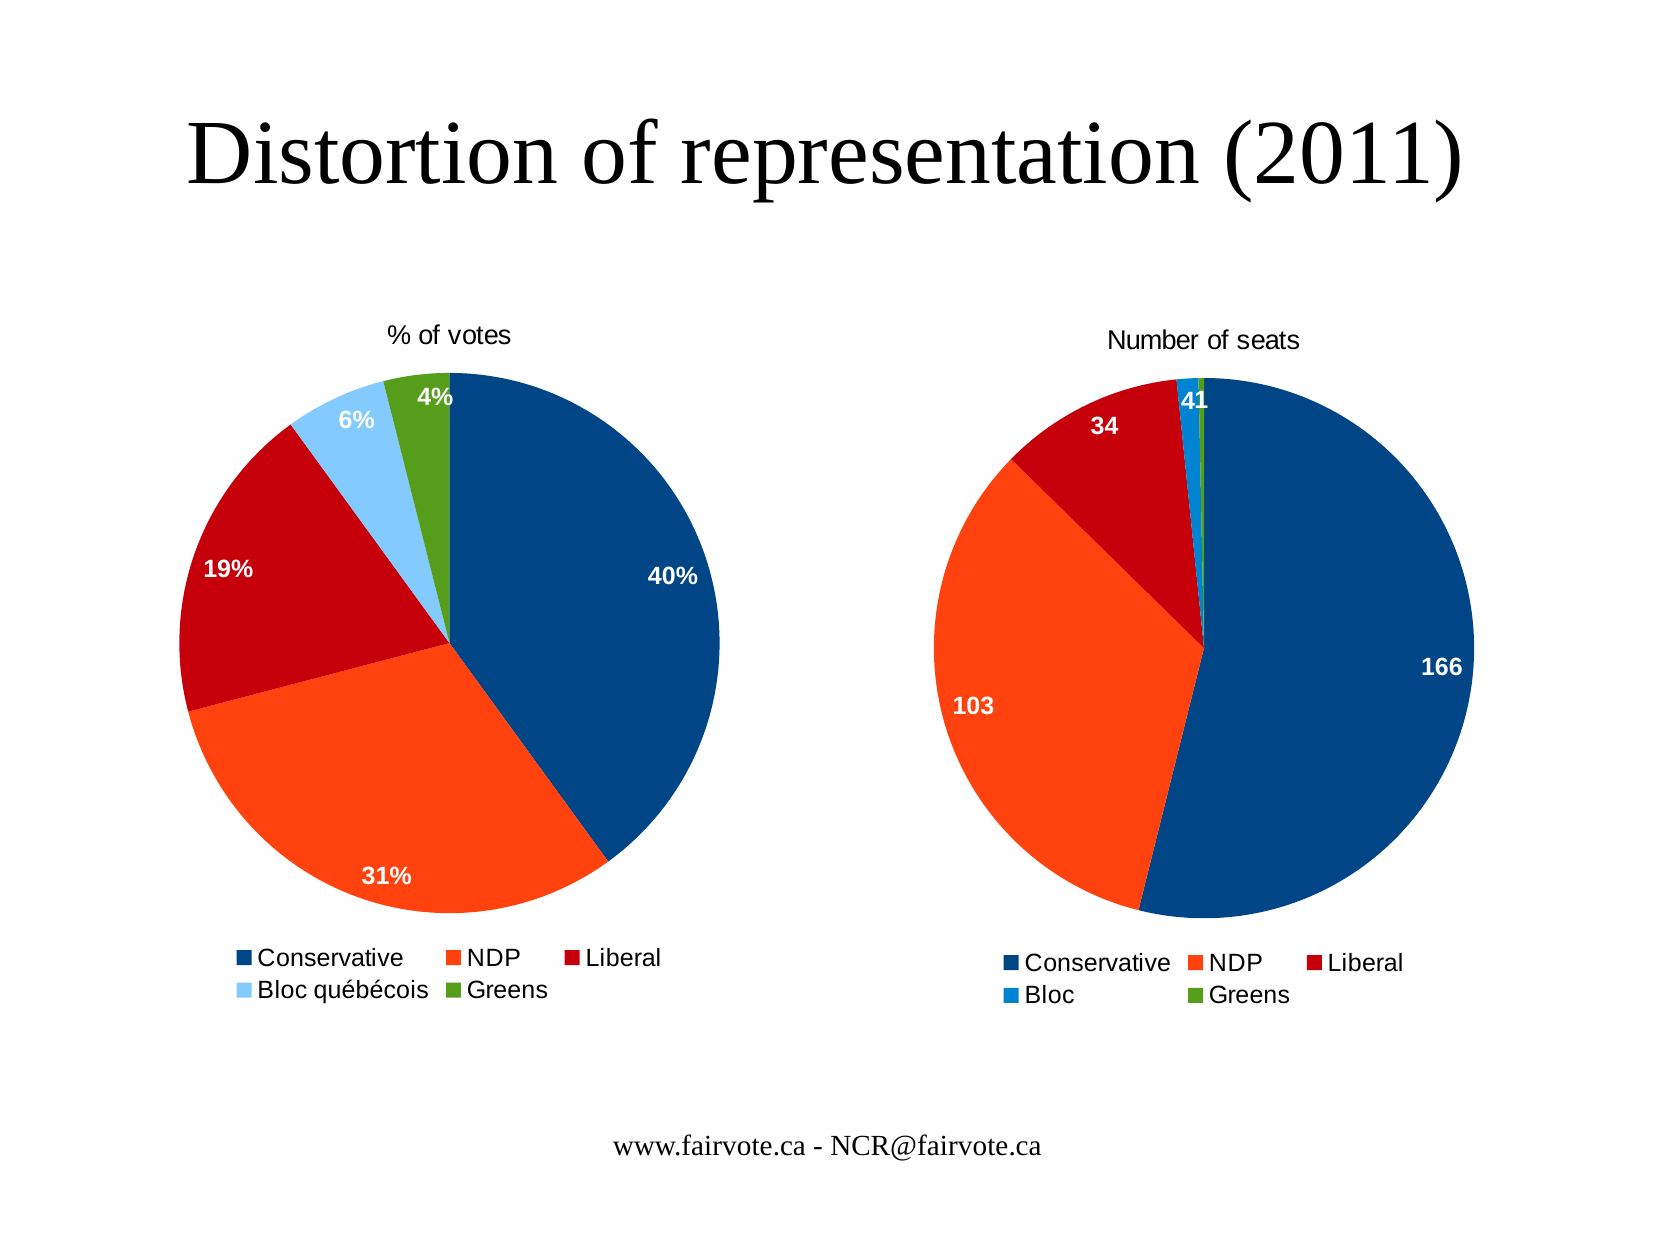

# Distortion of representation (2011)
### Chart: % of votes
| Category | Column 1 |
|---|---|
| Conservative | 0.396 |
| NDP | 0.306 |
| Liberal | 0.189 |
| Bloc québécois | 0.06 |
| Greens | 0.039 |
### Chart: Number of seats
| Category | Column 1 |
|---|---|
| Conservative | 166.0 |
| NDP | 103.0 |
| Liberal | 34.0 |
| Bloc | 4.0 |
| Greens | 1.0 |www.fairvote.ca - NCR@fairvote.ca